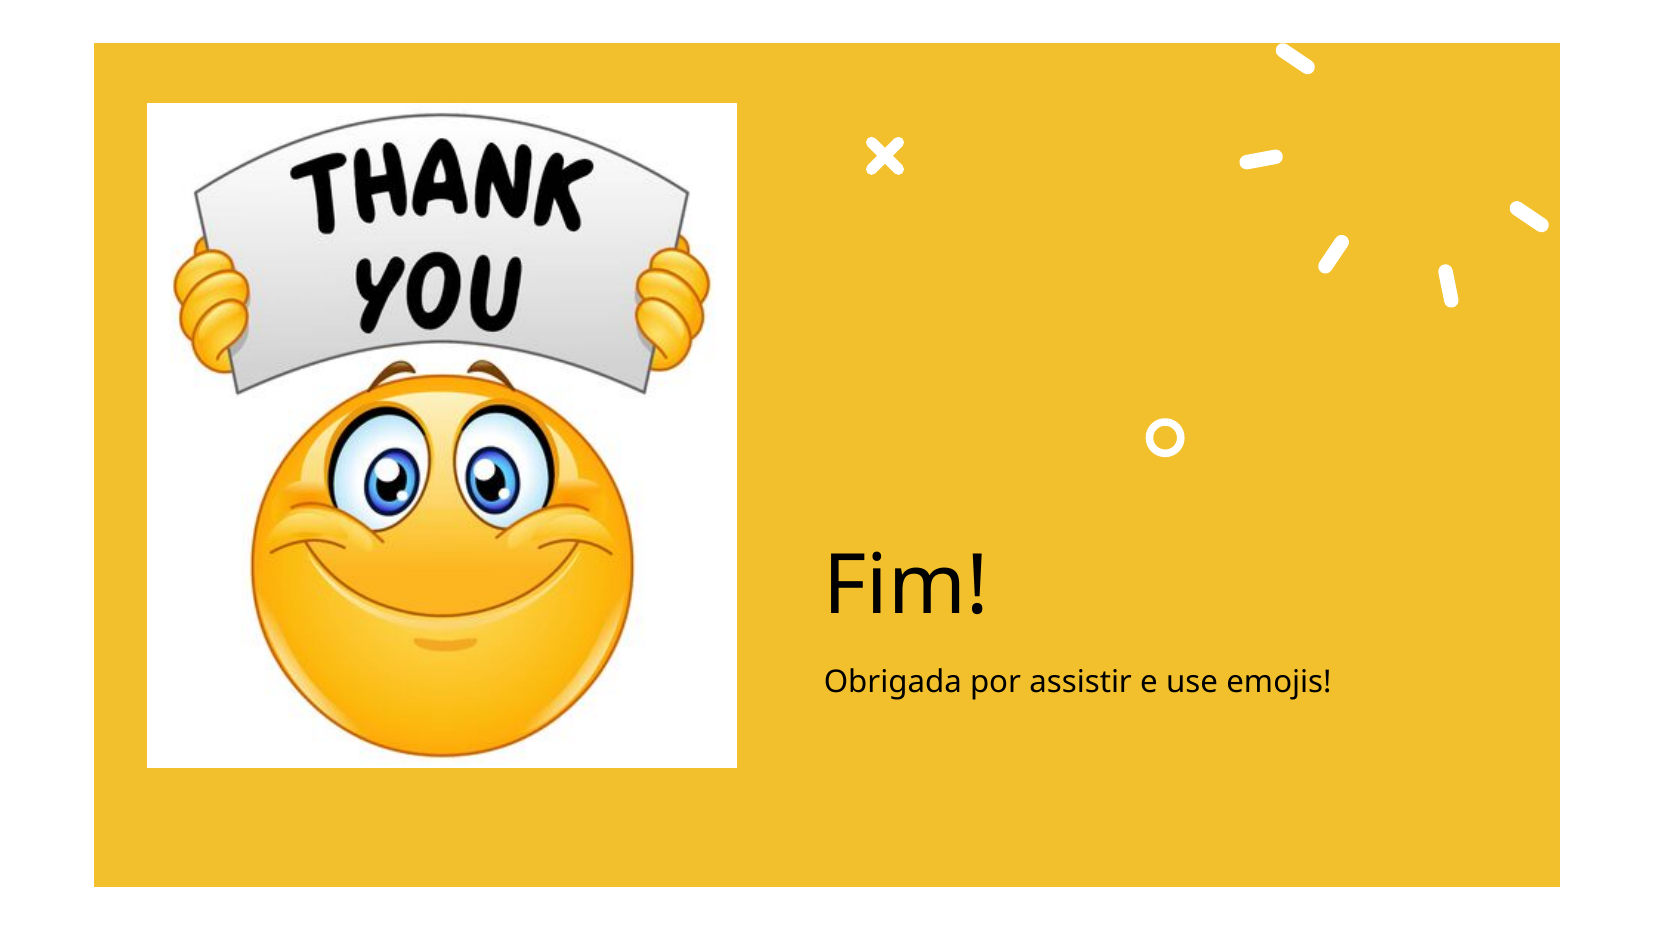

# Fim!
Obrigada por assistir e use emojis!